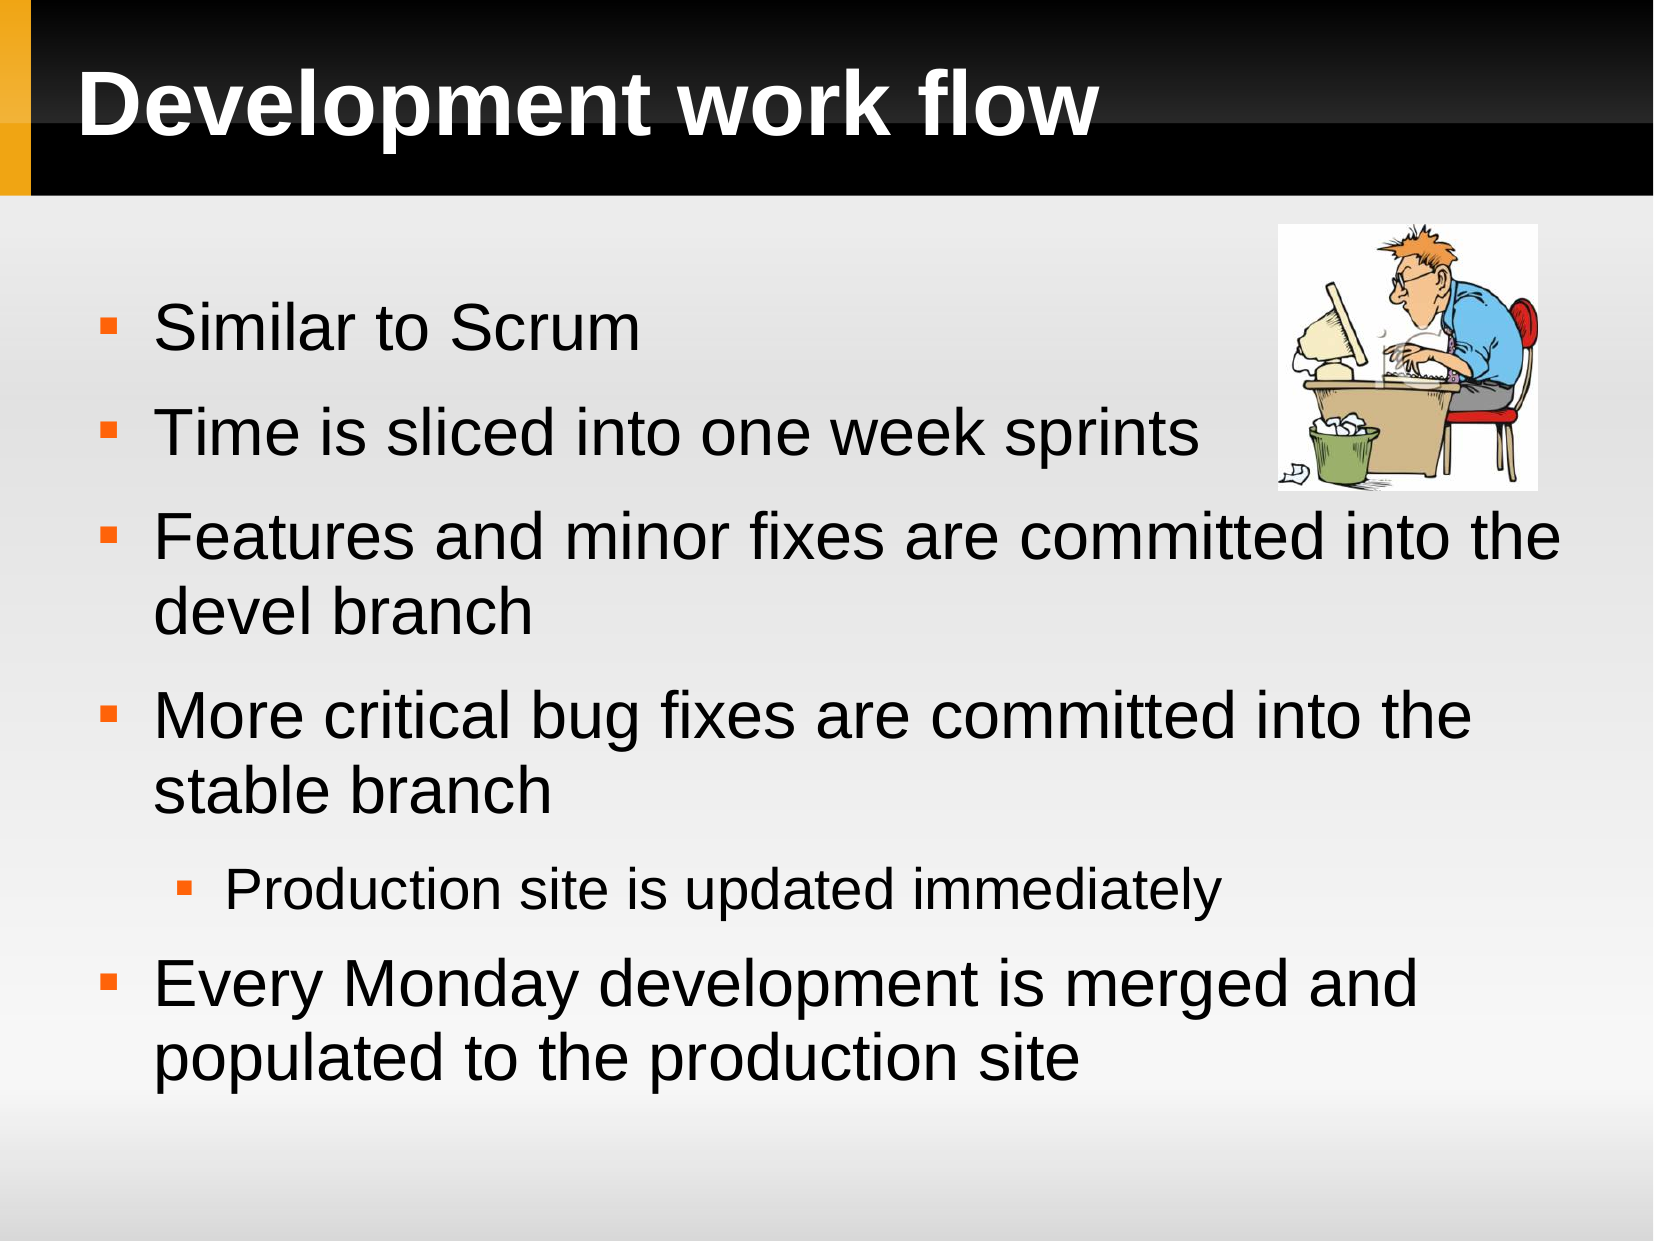

# Development work flow
Similar to Scrum
Time is sliced into one week sprints
Features and minor fixes are committed into the devel branch
More critical bug fixes are committed into the stable branch
Production site is updated immediately
Every Monday development is merged and populated to the production site